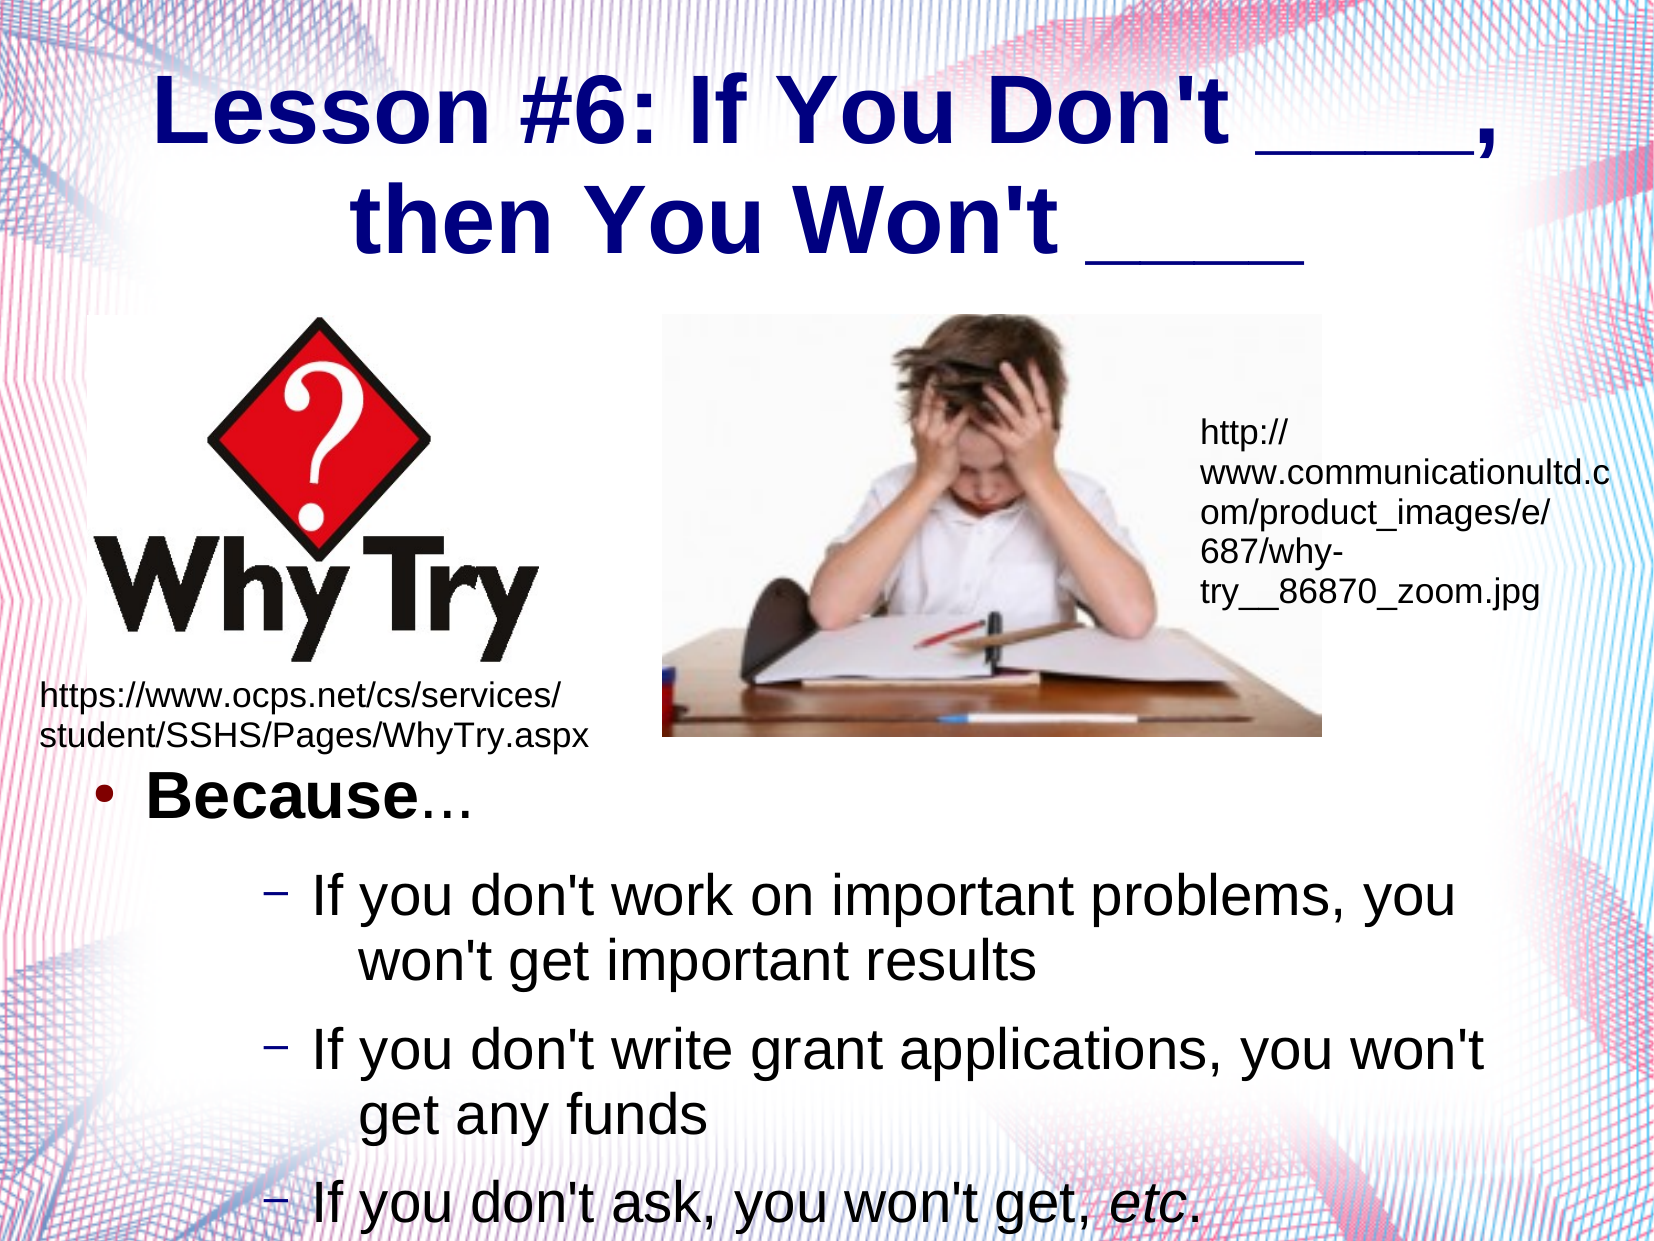

# Lesson #6: If You Don't ____, then You Won't ____
http://www.communicationultd.com/product_images/e/687/why-try__86870_zoom.jpg
https://www.ocps.net/cs/services/student/SSHS/Pages/WhyTry.aspx
Because...
If you don't work on important problems, you won't get important results
If you don't write grant applications, you won't get any funds
If you don't ask, you won't get, etc.